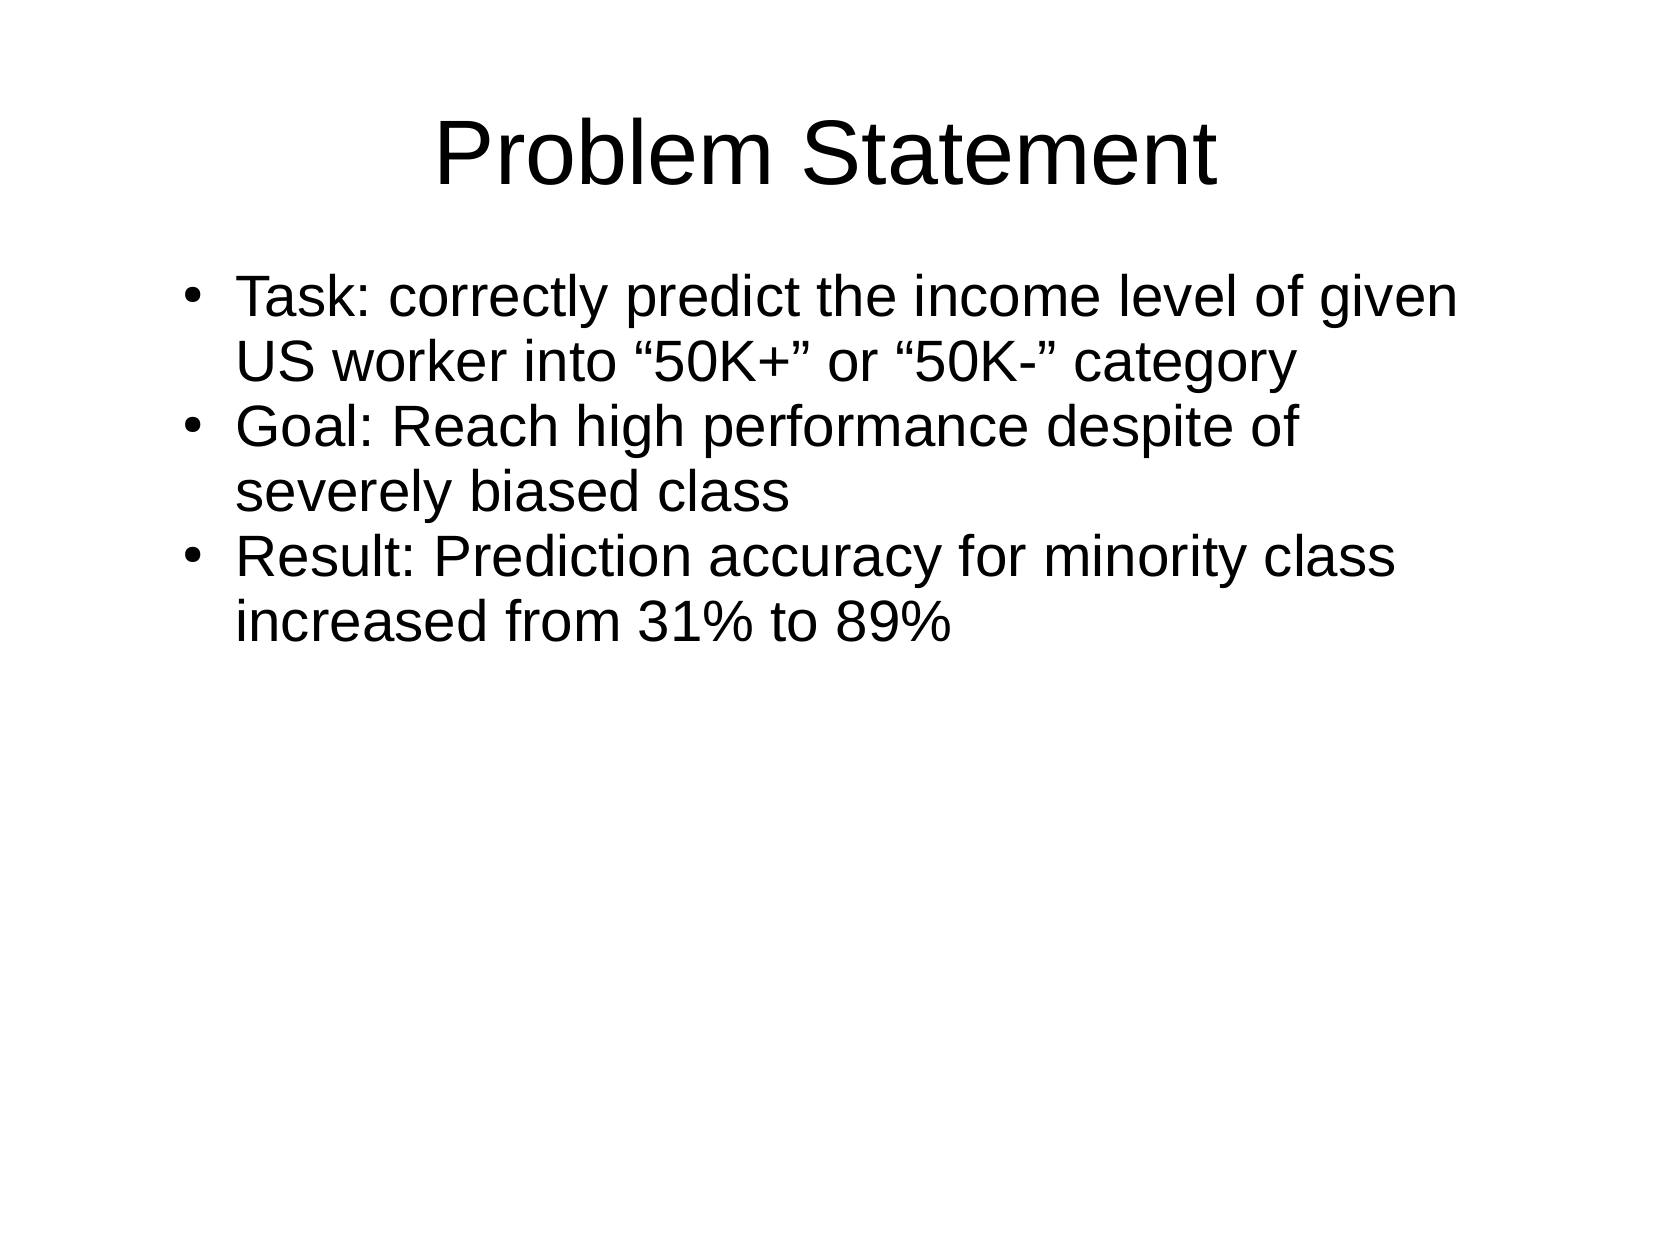

# Problem Statement
Task: correctly predict the income level of given US worker into “50K+” or “50K-” category
Goal: Reach high performance despite of severely biased class
Result: Prediction accuracy for minority class increased from 31% to 89%